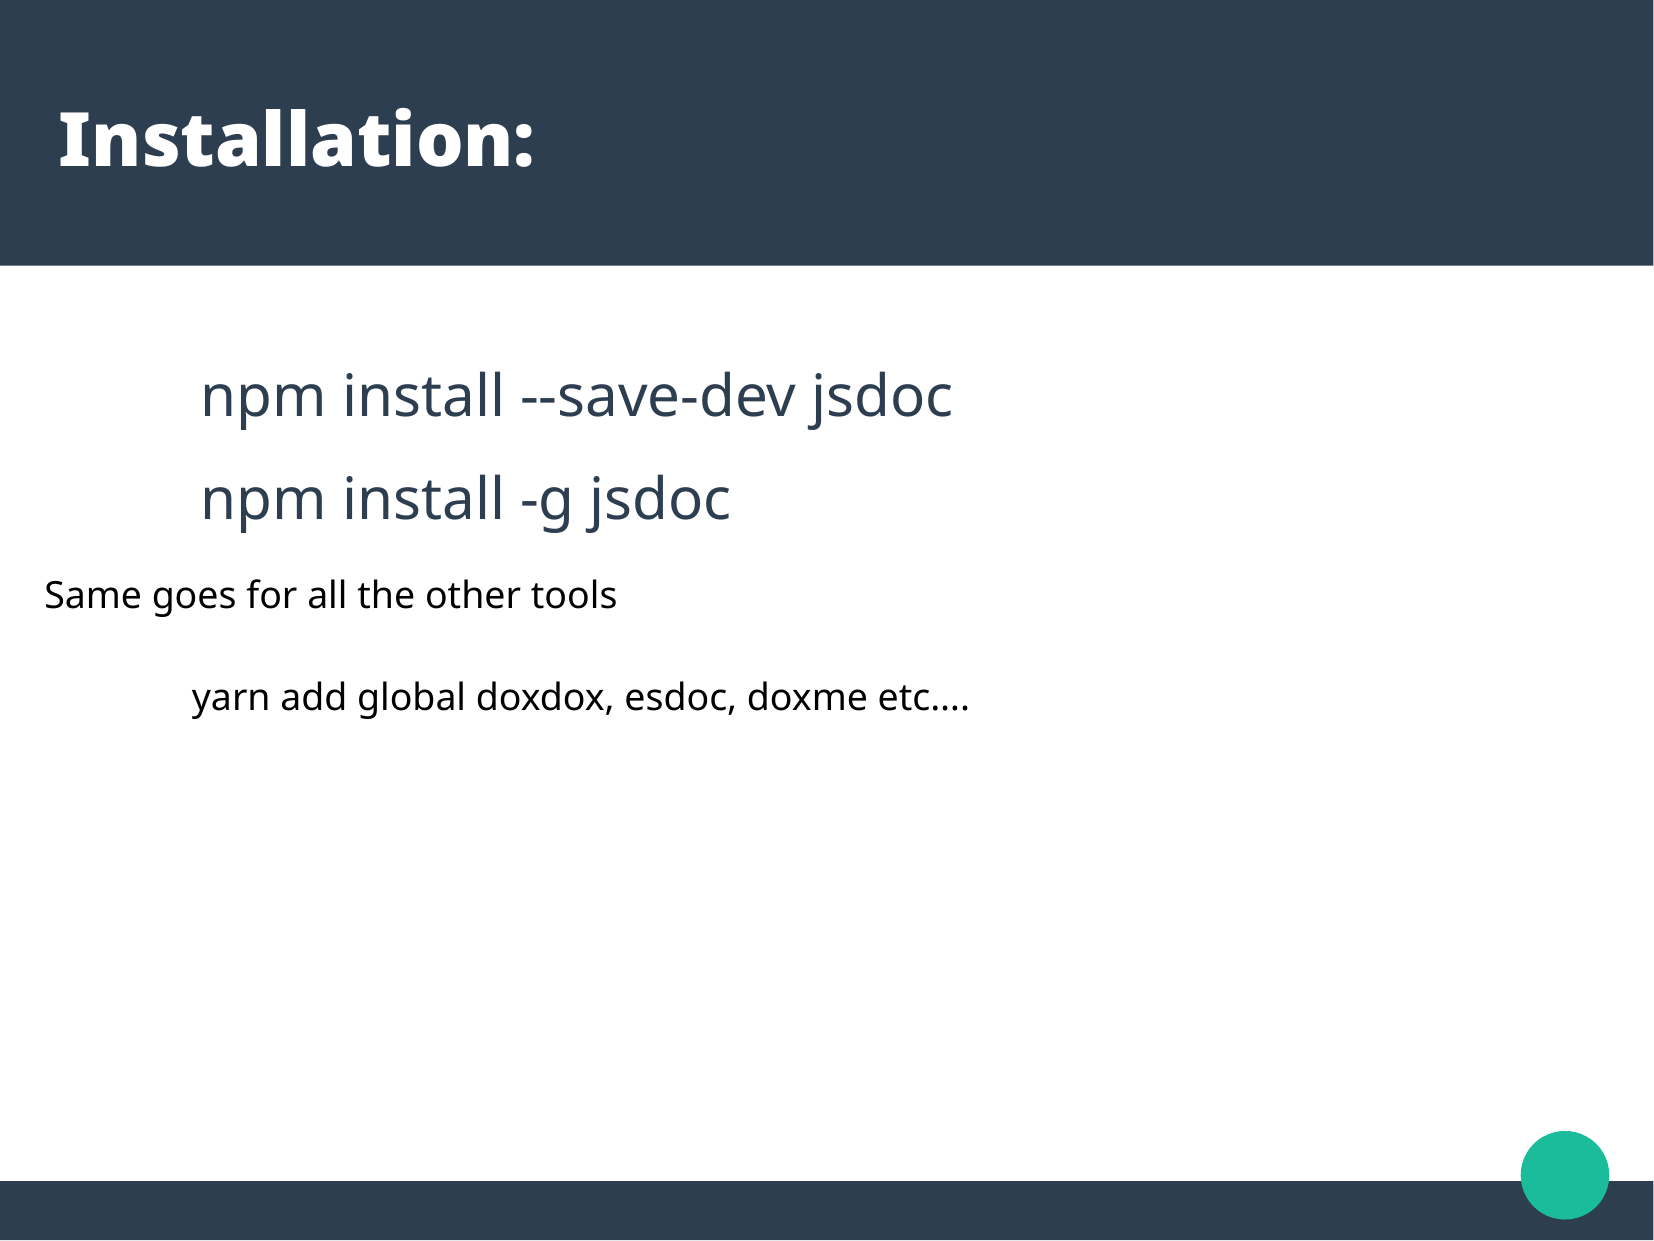

# Installation:
npm install --save-dev jsdoc
npm install -g jsdoc
Same goes for all the other tools
		yarn add global doxdox, esdoc, doxme etc….